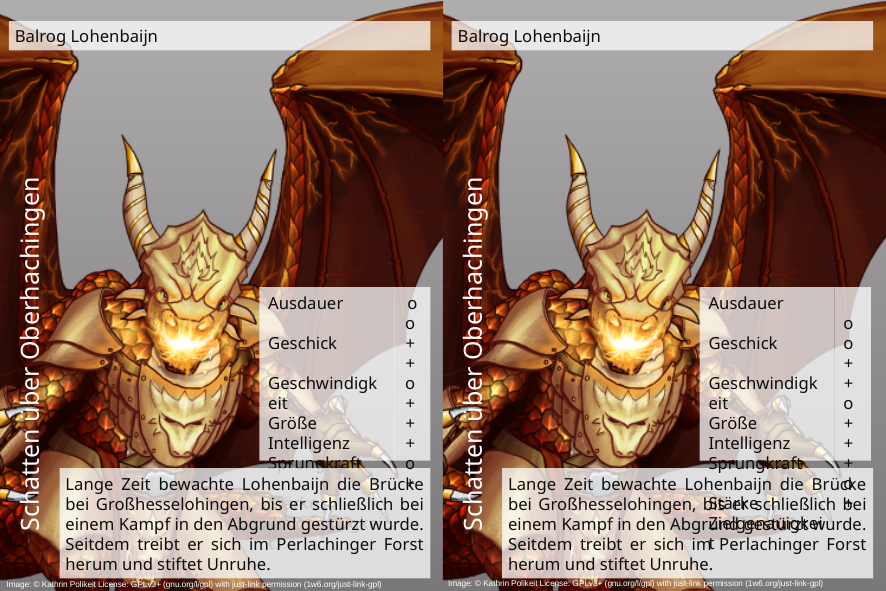

Balrog Lohenbaijn
Balrog Lohenbaijn
Schatten über Oberhachingen
Schatten über Oberhachingen
Ausdauer
Geschick
Geschwindigkeit
Größe
Intelligenz
Sprungkraft
Stärke
Zielgenauigkeit
 o
o
++
o
+
++
o
+
Ausdauer
Geschick
Geschwindigkeit
Größe
Intelligenz
Sprungkraft
Stärke
Zielgenauigkeit
 o
o
++
o
+
++
o
+
Lange Zeit bewachte Lohenbaijn die Brücke bei Großhesselohingen, bis er schließlich bei einem Kampf in den Abgrund gestürzt wurde. Seitdem treibt er sich im Perlachinger Forst herum und stiftet Unruhe.
Lange Zeit bewachte Lohenbaijn die Brücke bei Großhesselohingen, bis er schließlich bei einem Kampf in den Abgrund gestürzt wurde. Seitdem treibt er sich im Perlachinger Forst herum und stiftet Unruhe.
Image: © Kathrin Polikeit License: GPLv3+ (gnu.org/l/gpl) with just-link permission (1w6.org/just-link-gpl)
Image: © Kathrin Polikeit License: GPLv3+ (gnu.org/l/gpl) with just-link permission (1w6.org/just-link-gpl)